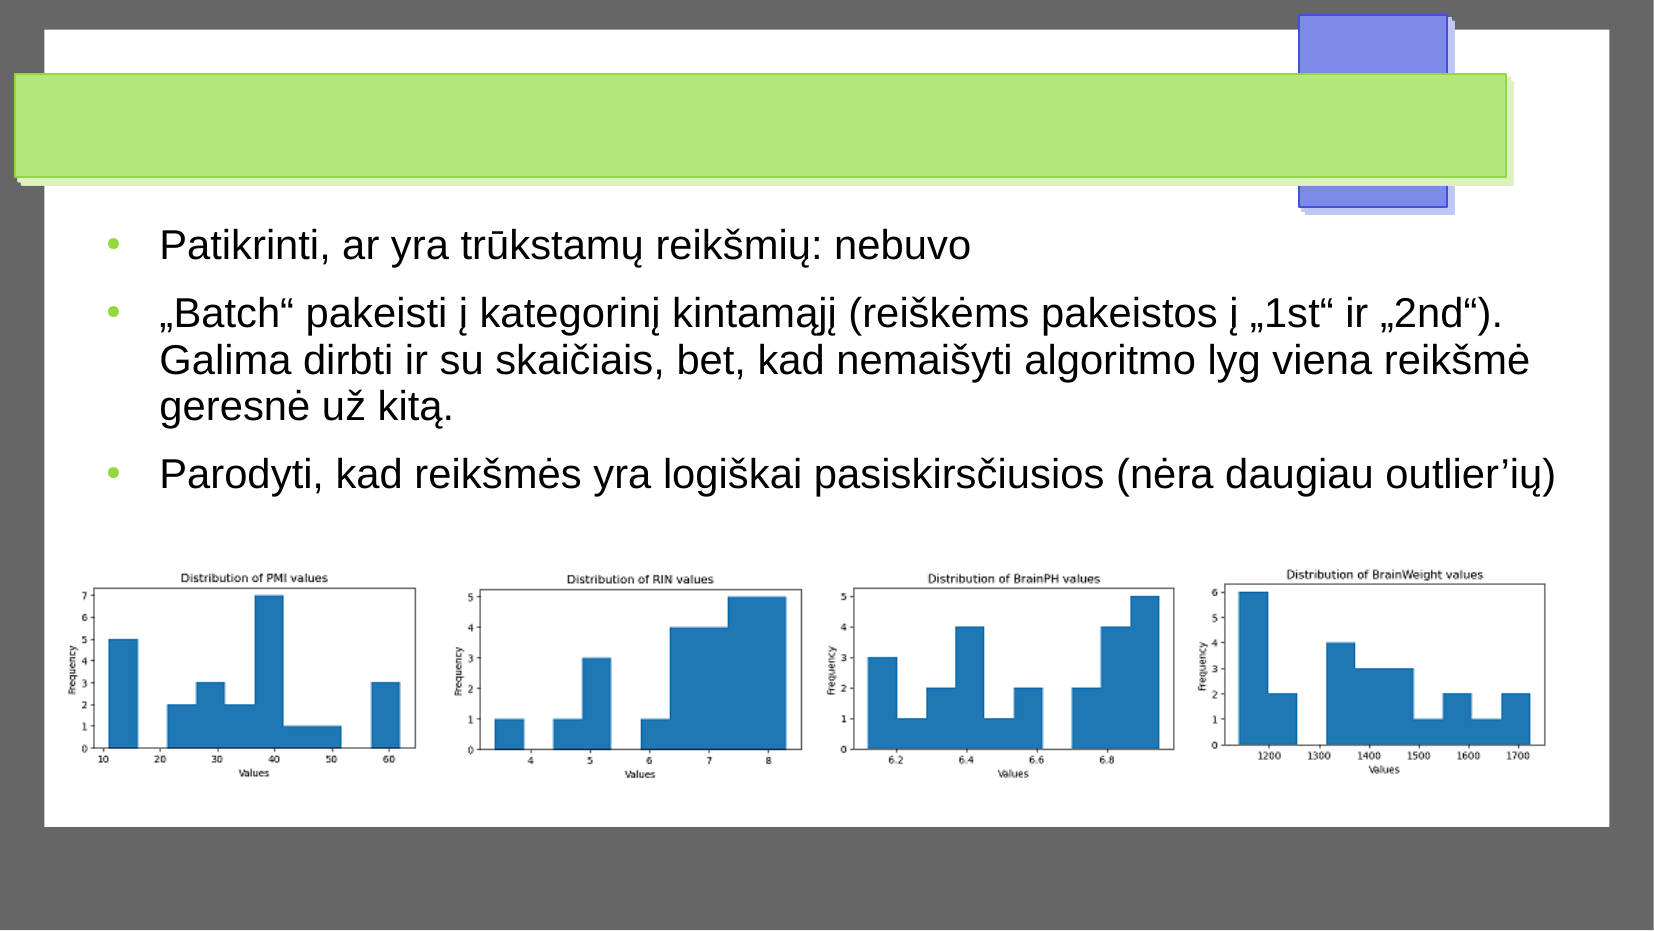

#
Patikrinti, ar yra trūkstamų reikšmių: nebuvo
„Batch“ pakeisti į kategorinį kintamąjį (reiškėms pakeistos į „1st“ ir „2nd“). Galima dirbti ir su skaičiais, bet, kad nemaišyti algoritmo lyg viena reikšmė geresnė už kitą.
Parodyti, kad reikšmės yra logiškai pasiskirsčiusios (nėra daugiau outlier’ių)